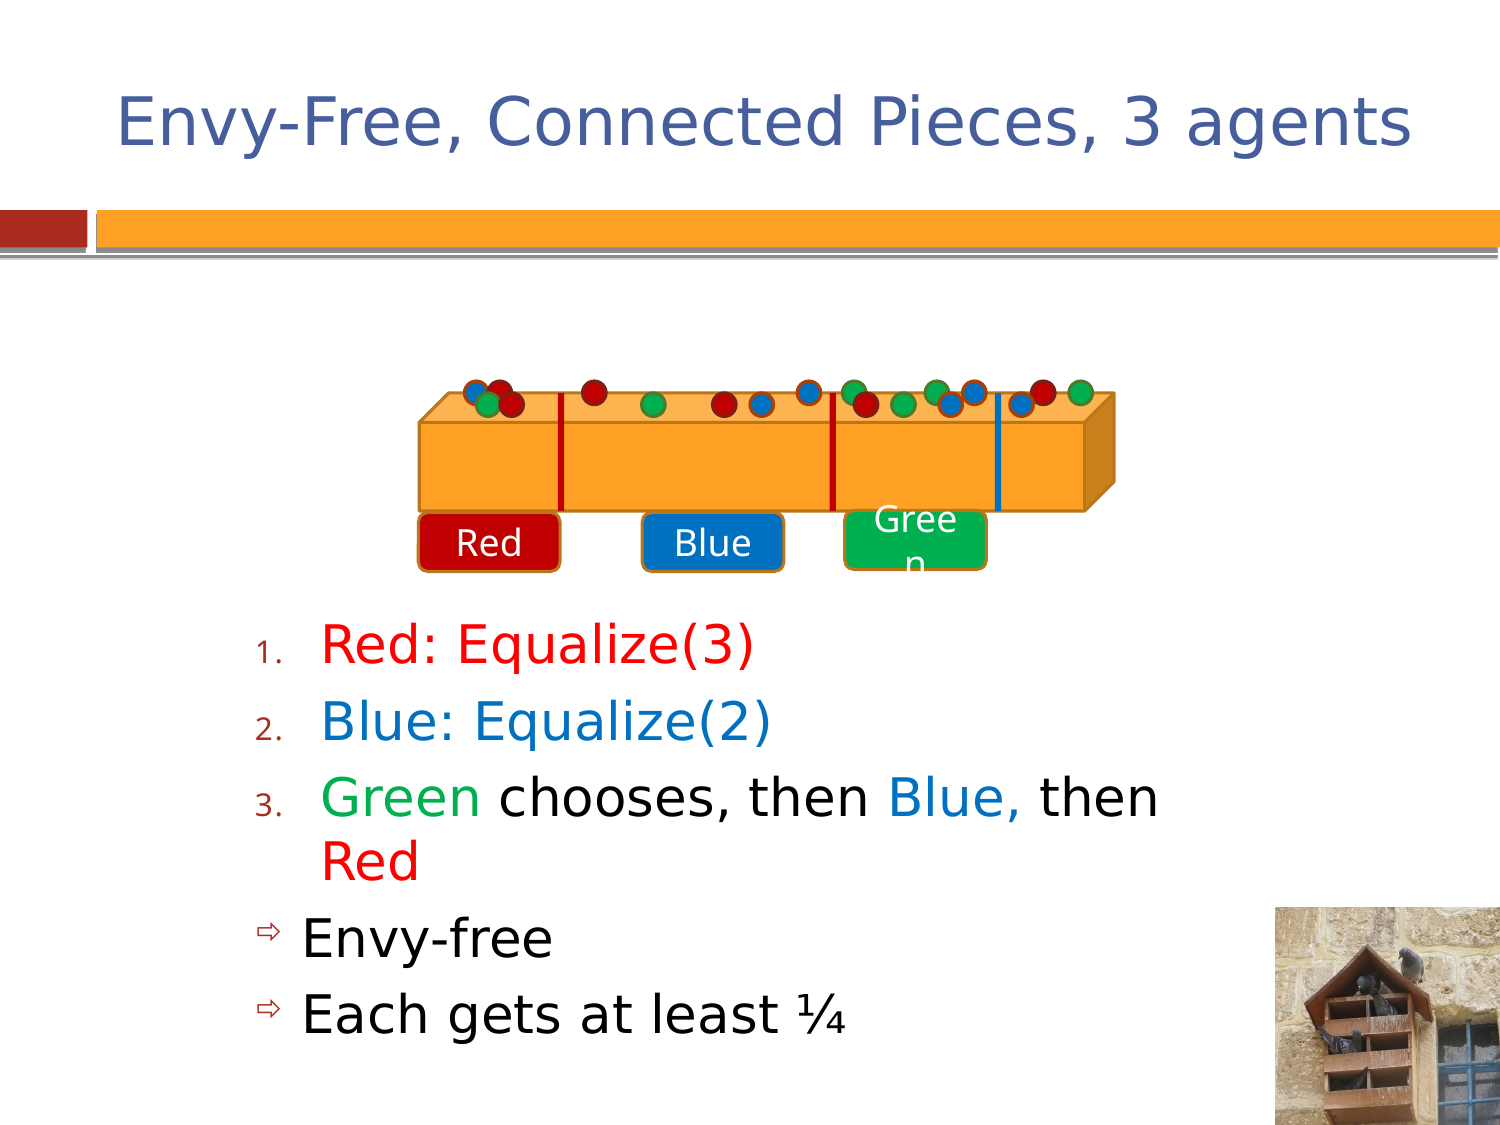

# Envy-Free, Connected Pieces, 3 agents
Red: Equalize(3)
Blue: Equalize(2)
Green chooses, then Blue, then Red
Envy-free
Each gets at least ¼
Green
Red
Blue